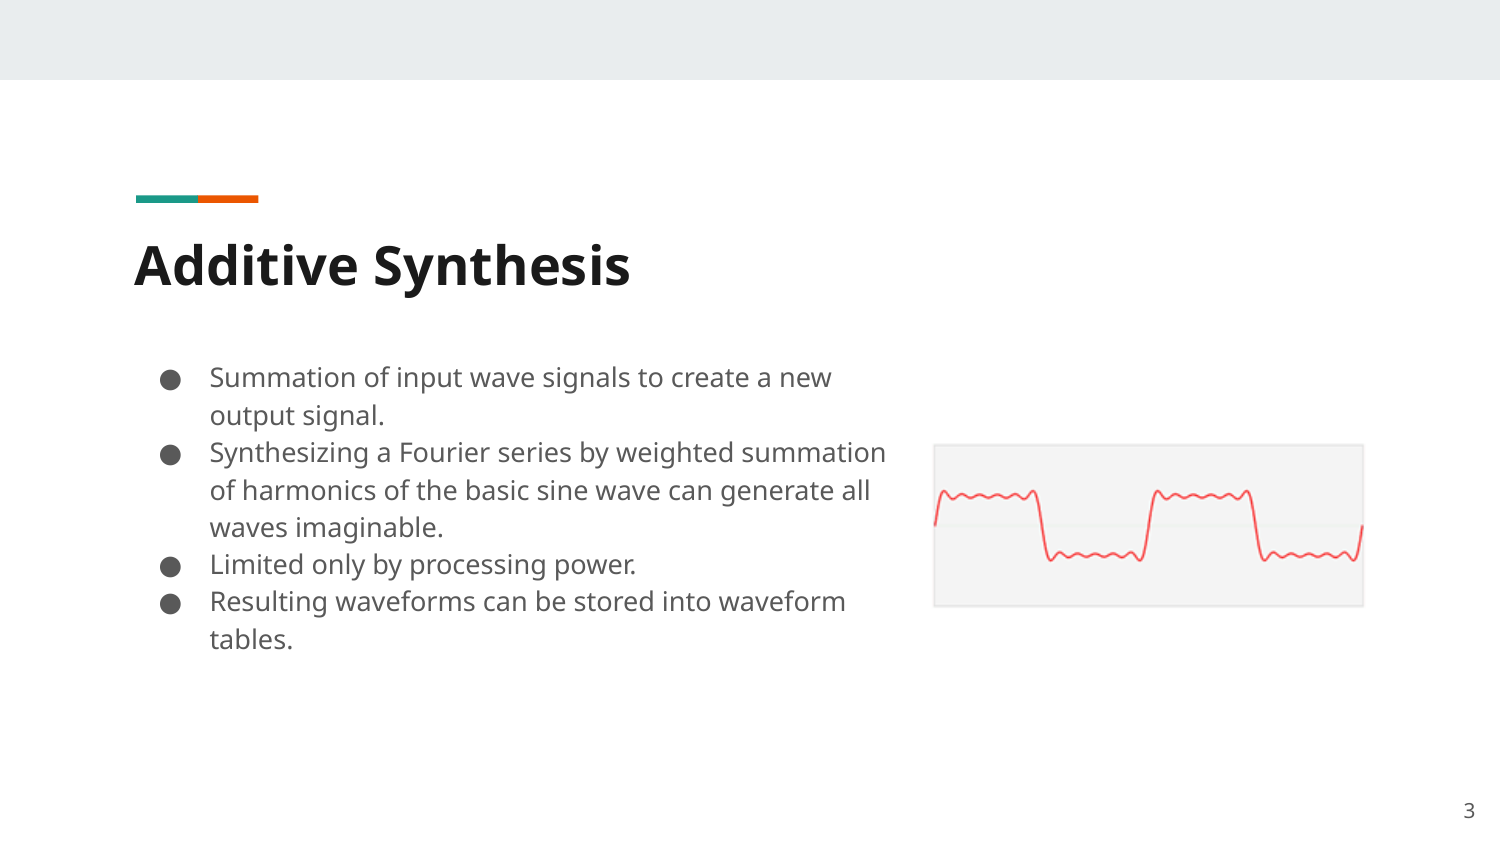

# Additive Synthesis
Summation of input wave signals to create a new output signal.
Synthesizing a Fourier series by weighted summation of harmonics of the basic sine wave can generate all waves imaginable.
Limited only by processing power.
Resulting waveforms can be stored into waveform tables.